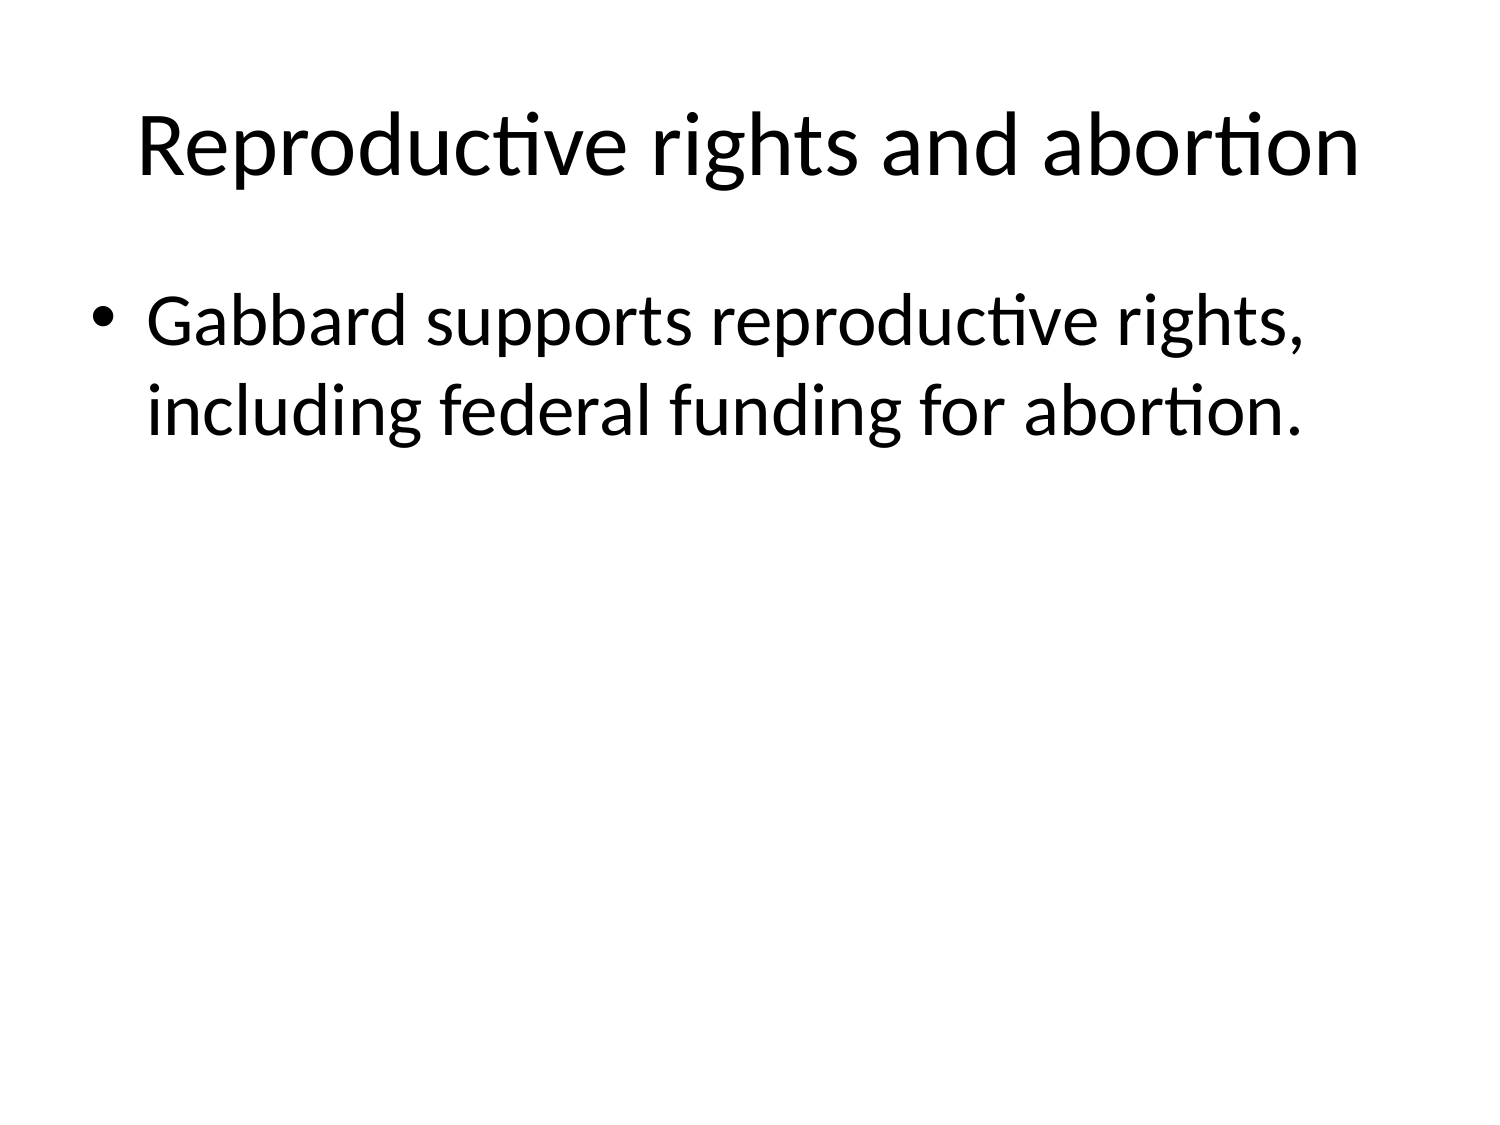

# Reproductive rights and abortion
Gabbard supports reproductive rights, including federal funding for abortion.